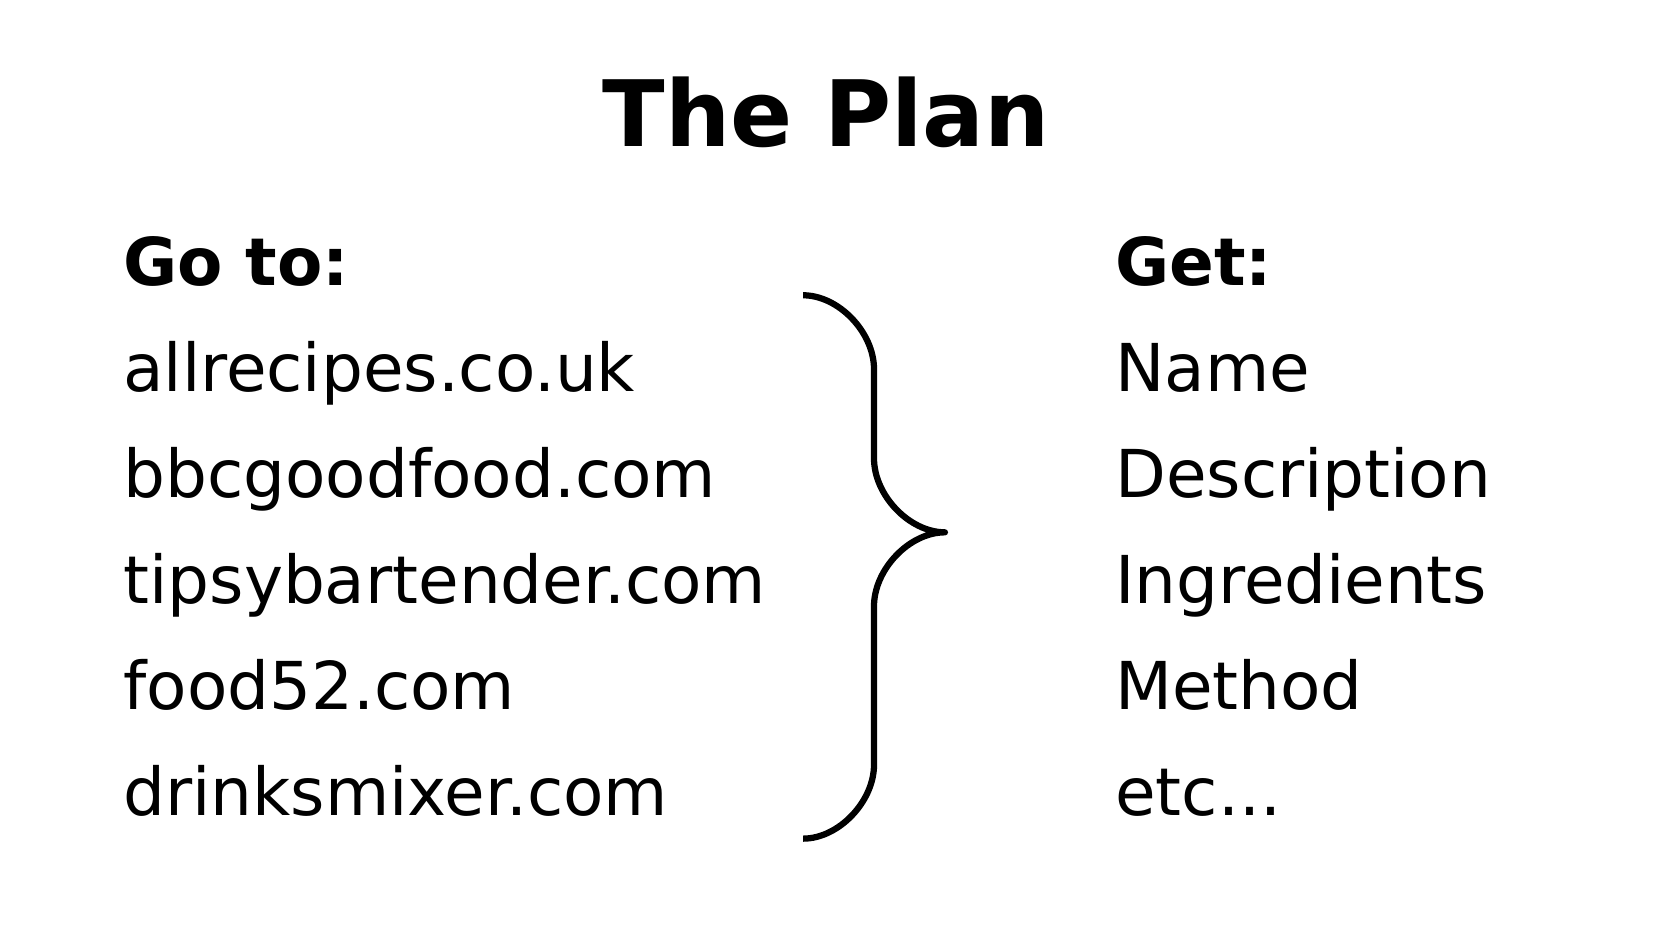

# The Plan
Go to:
allrecipes.co.uk
bbcgoodfood.com
tipsybartender.com
food52.com
drinksmixer.com
Get:
Name
Description
Ingredients
Method
etc...